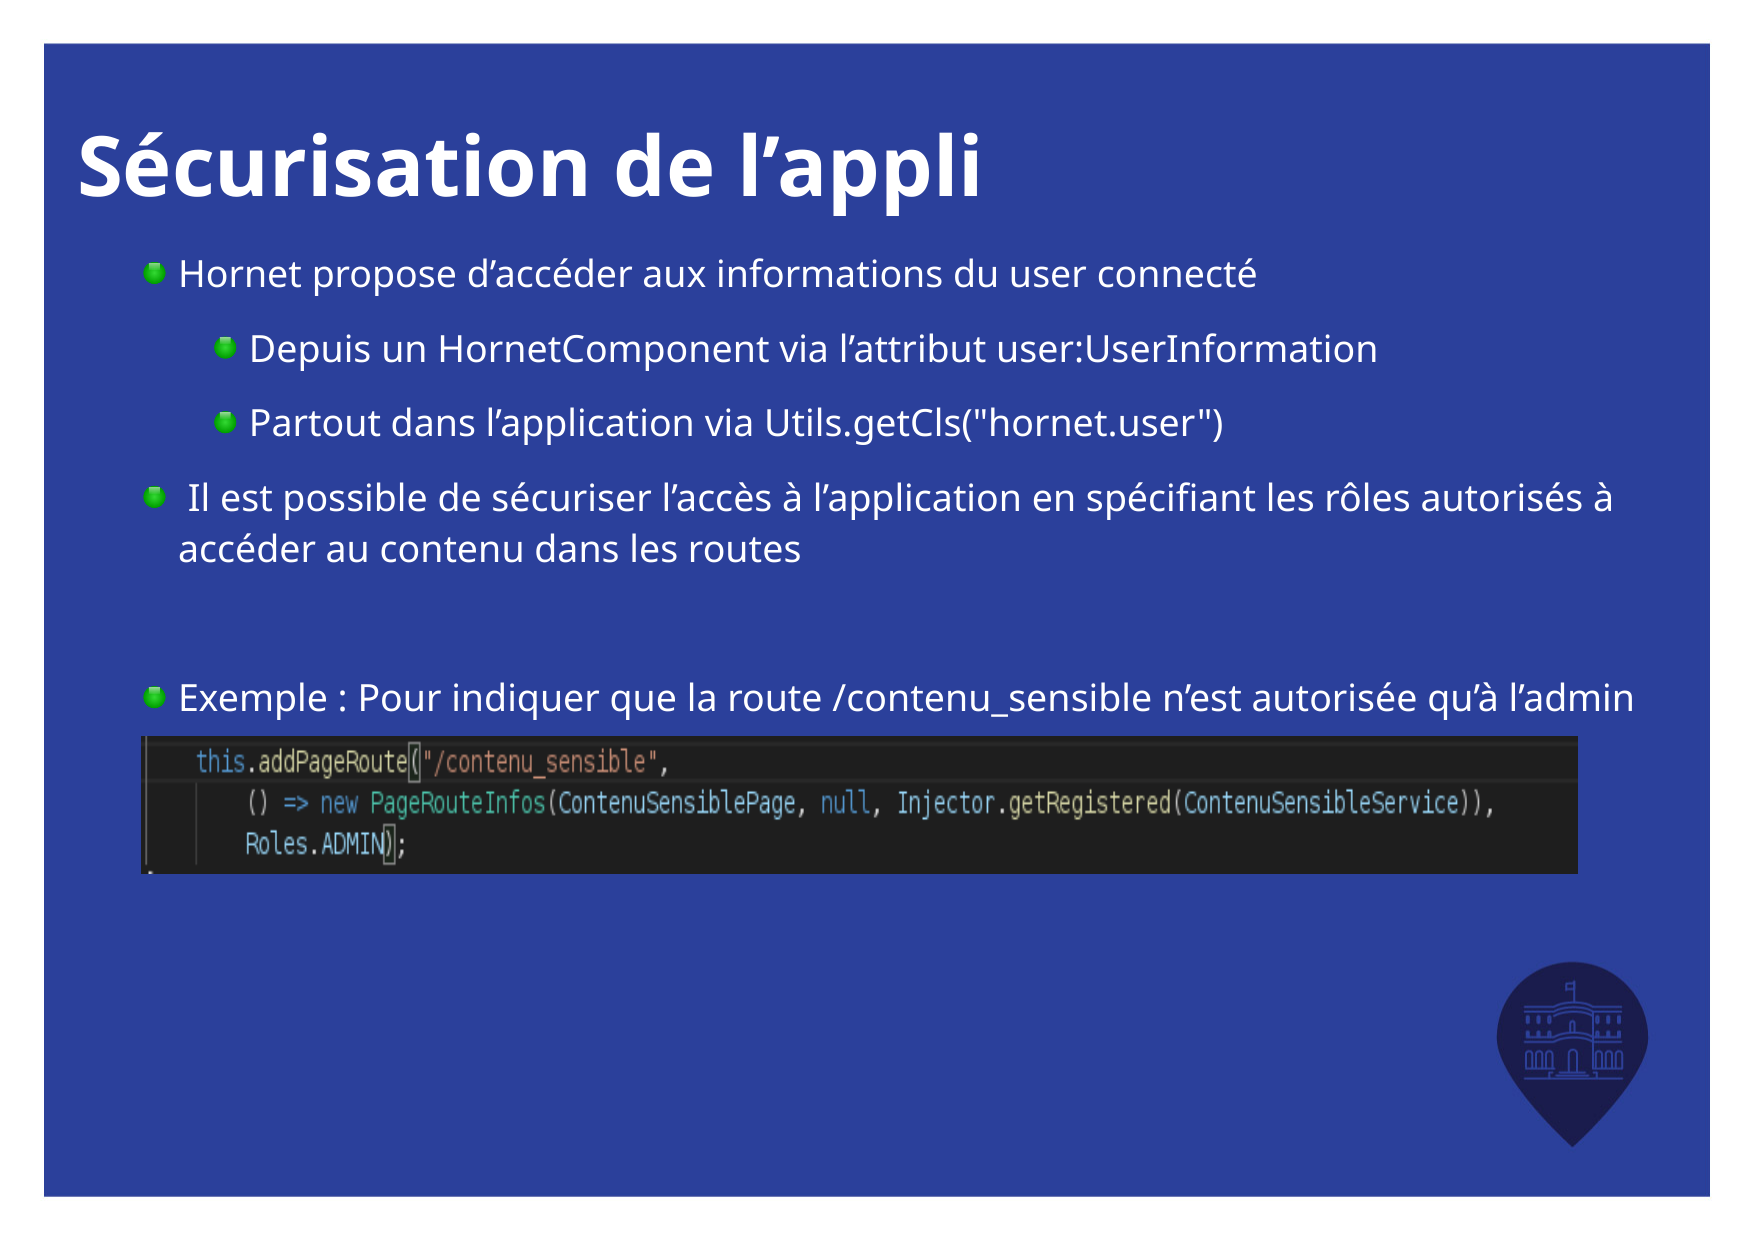

# Sécurisation de l’appli
Hornet propose d’accéder aux informations du user connecté
Depuis un HornetComponent via l’attribut user:UserInformation
Partout dans l’application via Utils.getCls("hornet.user")
 Il est possible de sécuriser l’accès à l’application en spécifiant les rôles autorisés à accéder au contenu dans les routes
Exemple : Pour indiquer que la route /contenu_sensible n’est autorisée qu’à l’admin